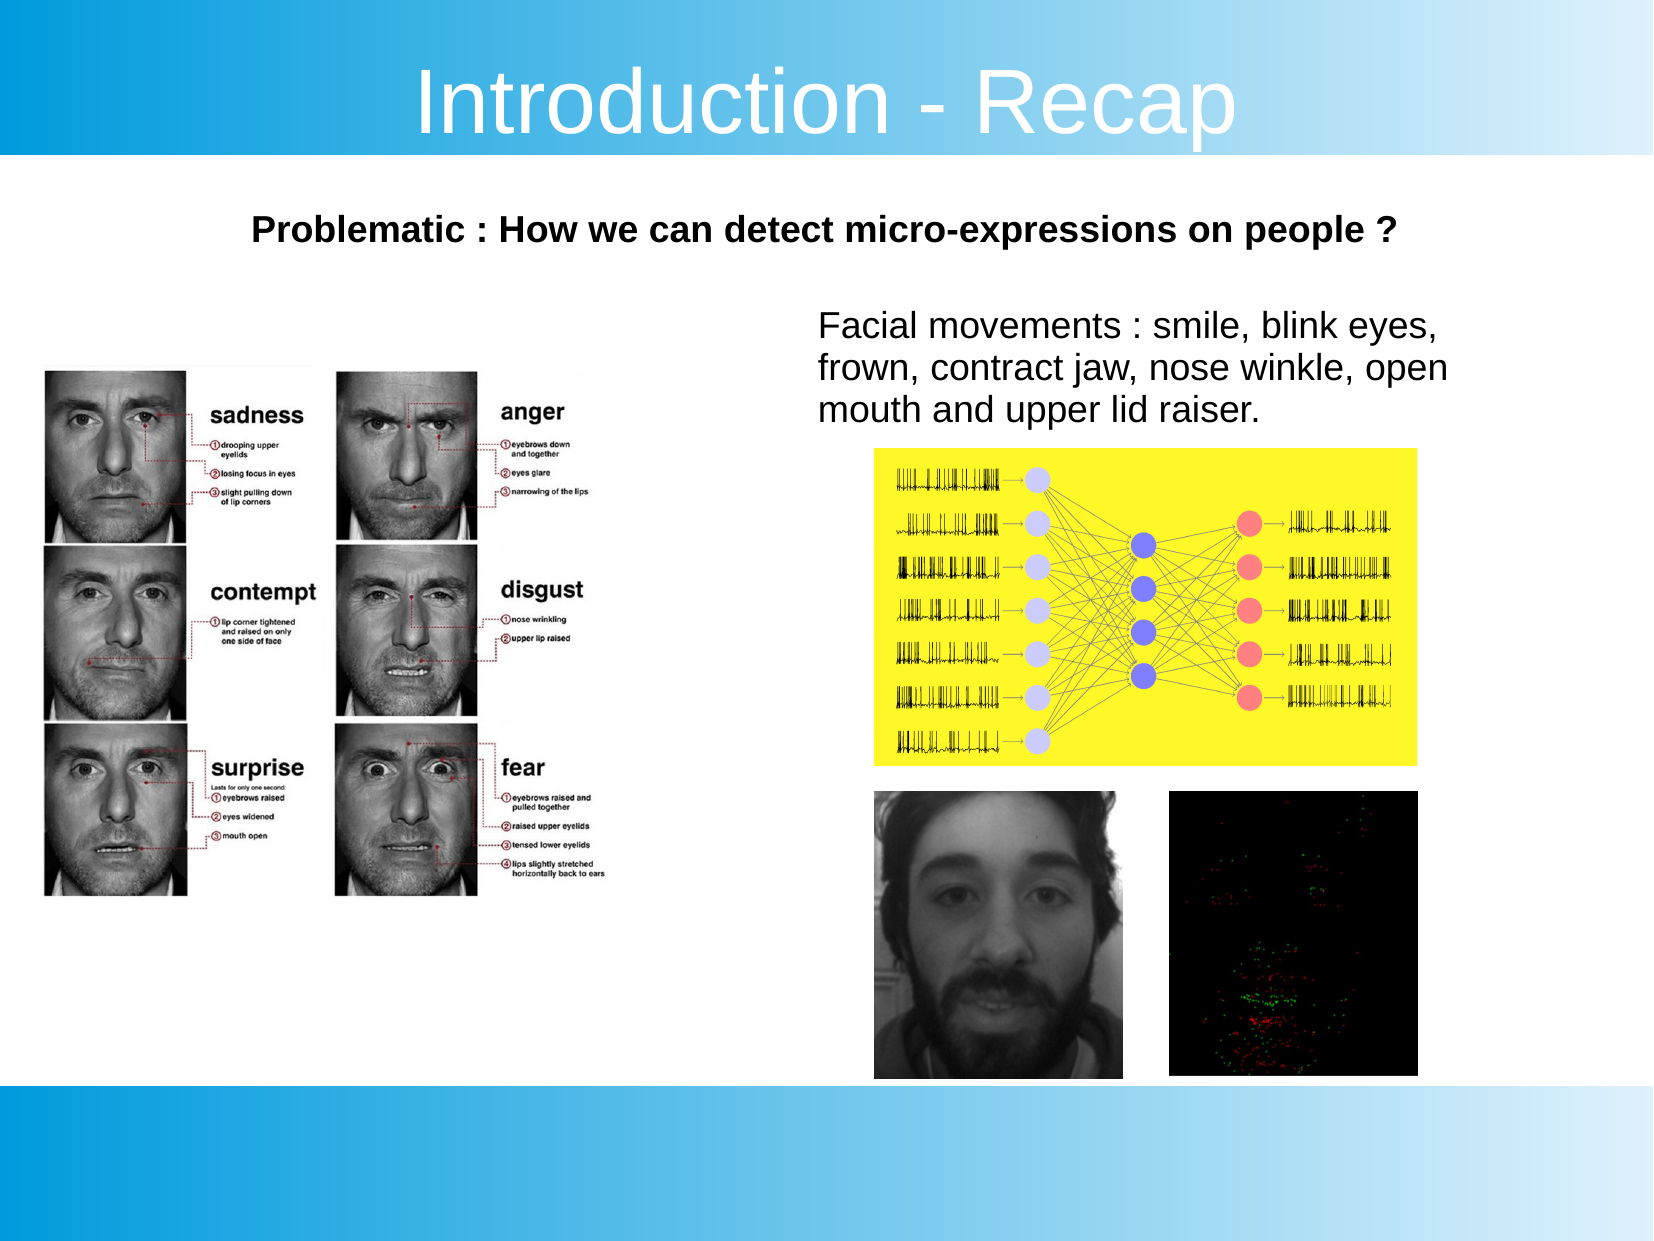

# Introduction - Recap
Problematic : How we can detect micro-expressions on people ?
Facial movements : smile, blink eyes, frown, contract jaw, nose winkle, open mouth and upper lid raiser.